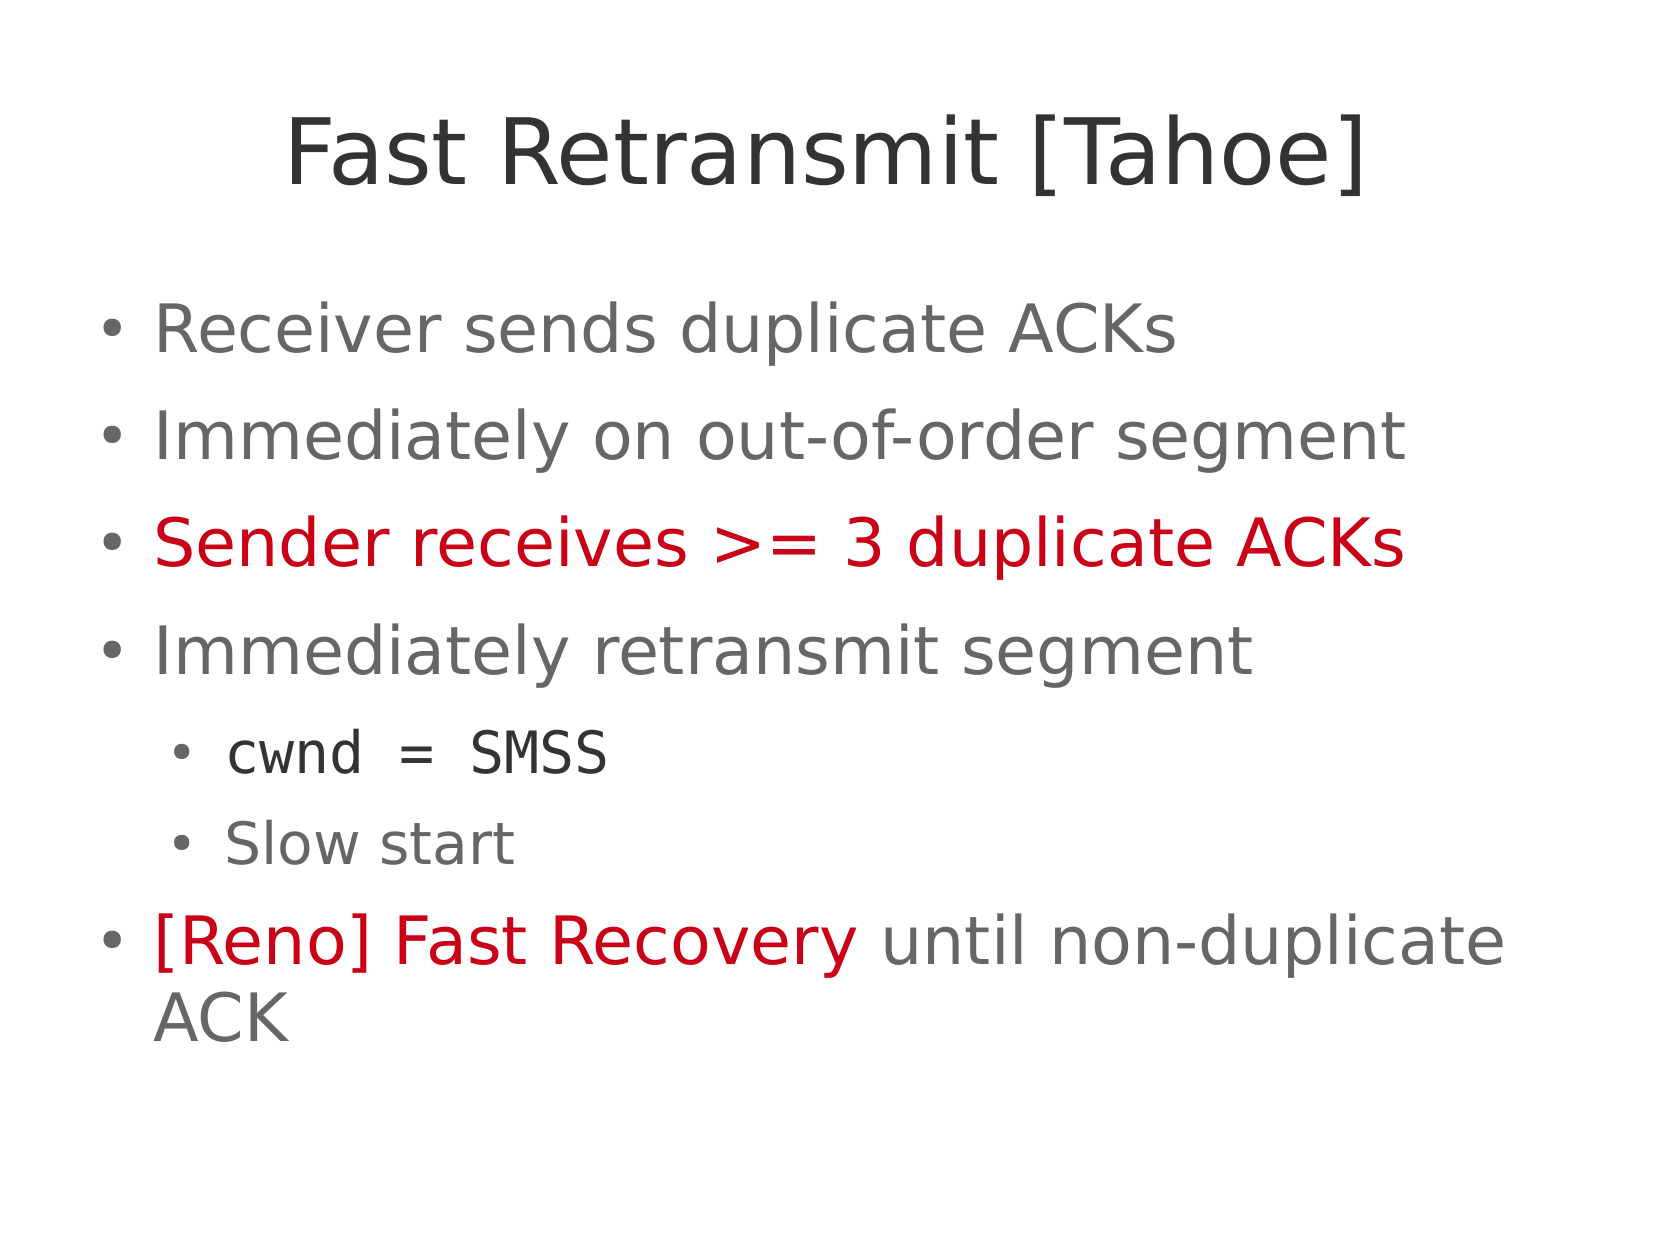

# Fast Retransmit [Tahoe]
Receiver sends duplicate ACKs
Immediately on out-of-order segment
Sender receives >= 3 duplicate ACKs
Immediately retransmit segment
cwnd = SMSS
Slow start
[Reno] Fast Recovery until non-duplicate ACK